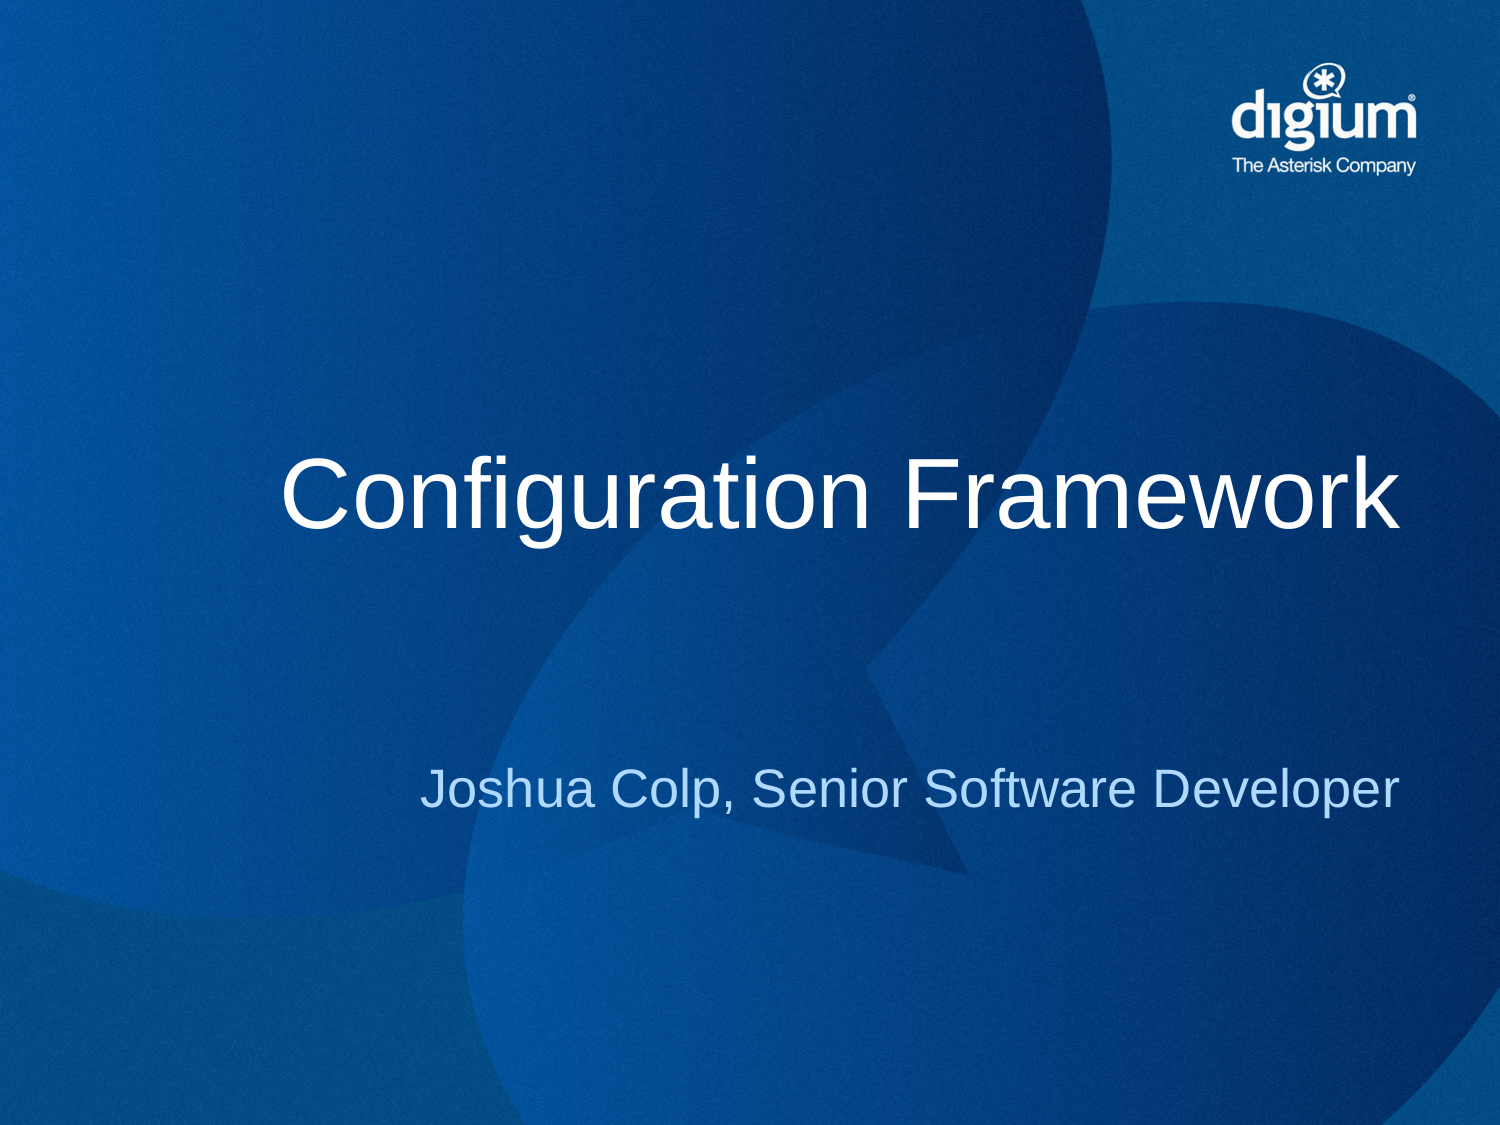

# Configuration Framework
Joshua Colp, Senior Software Developer